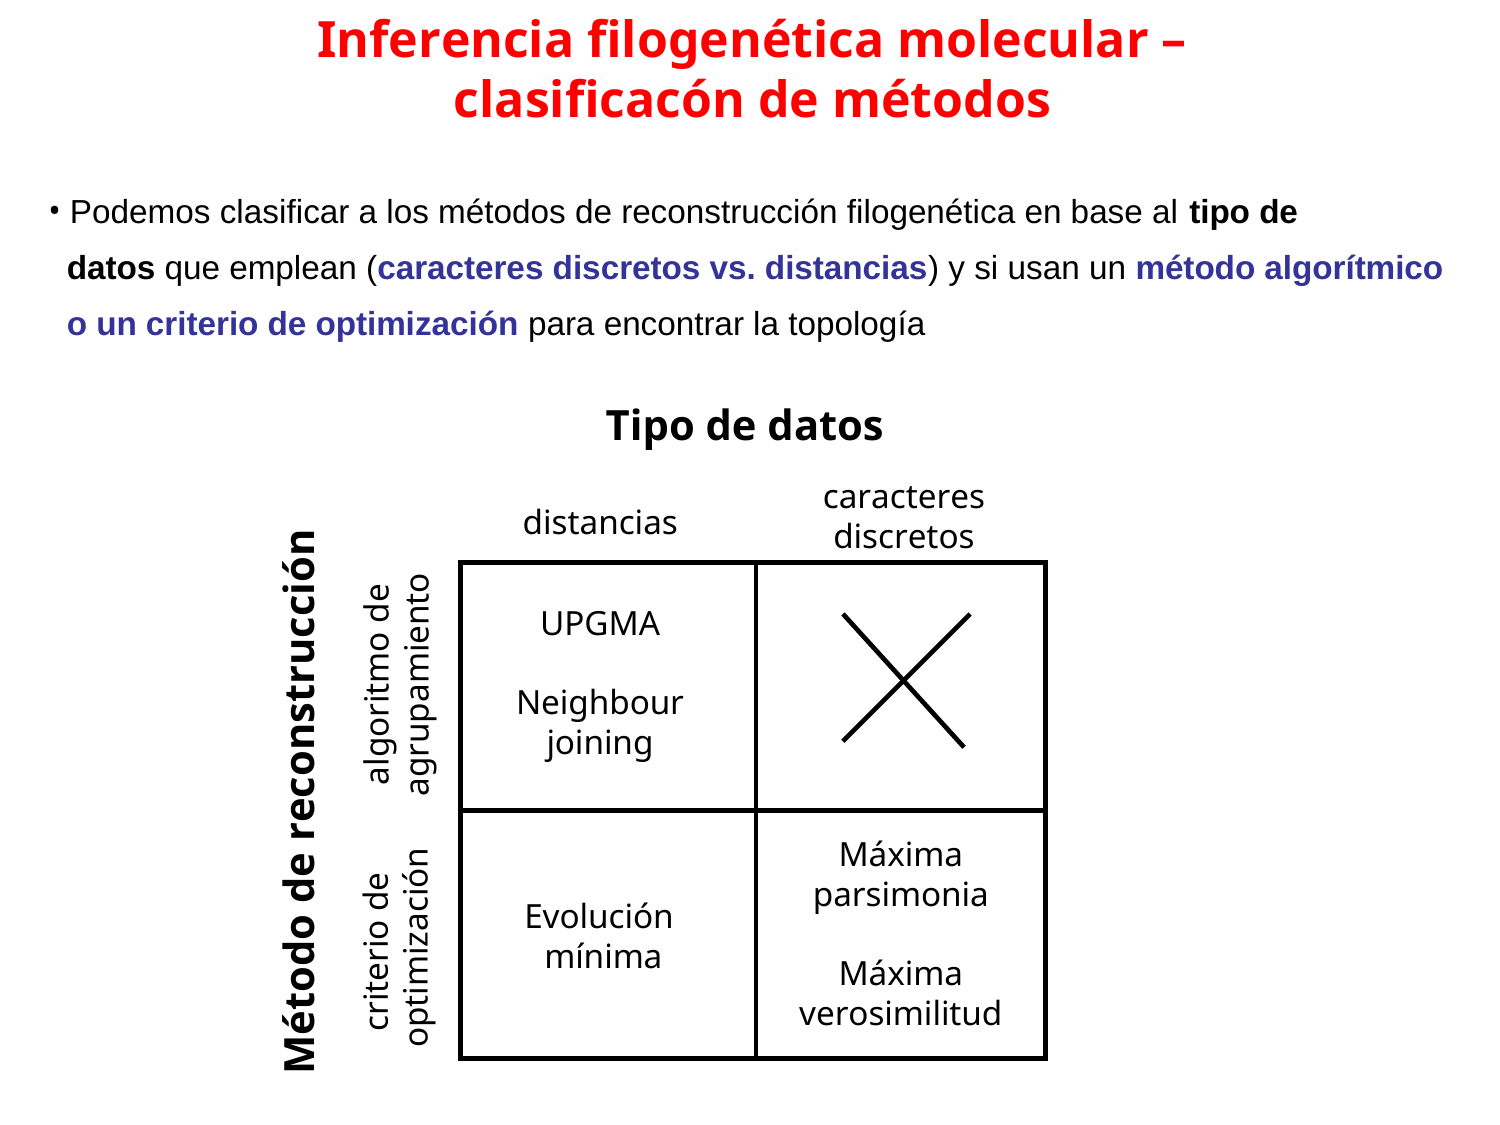

Inferencia filogenética molecular –
clasificacón de métodos
 Podemos clasificar a los métodos de reconstrucción filogenética en base al tipo de
 datos que emplean (caracteres discretos vs. distancias) y si usan un método algorítmico
 o un criterio de optimización para encontrar la topología
Tipo de datos
caracteres
discretos
distancias
UPGMA
Neighbour
joining
Máxima
parsimonia
Máxima
verosimilitud
Evolución
 mínima
algoritmo de
agrupamiento
Método de reconstrucción
criterio de
optimización